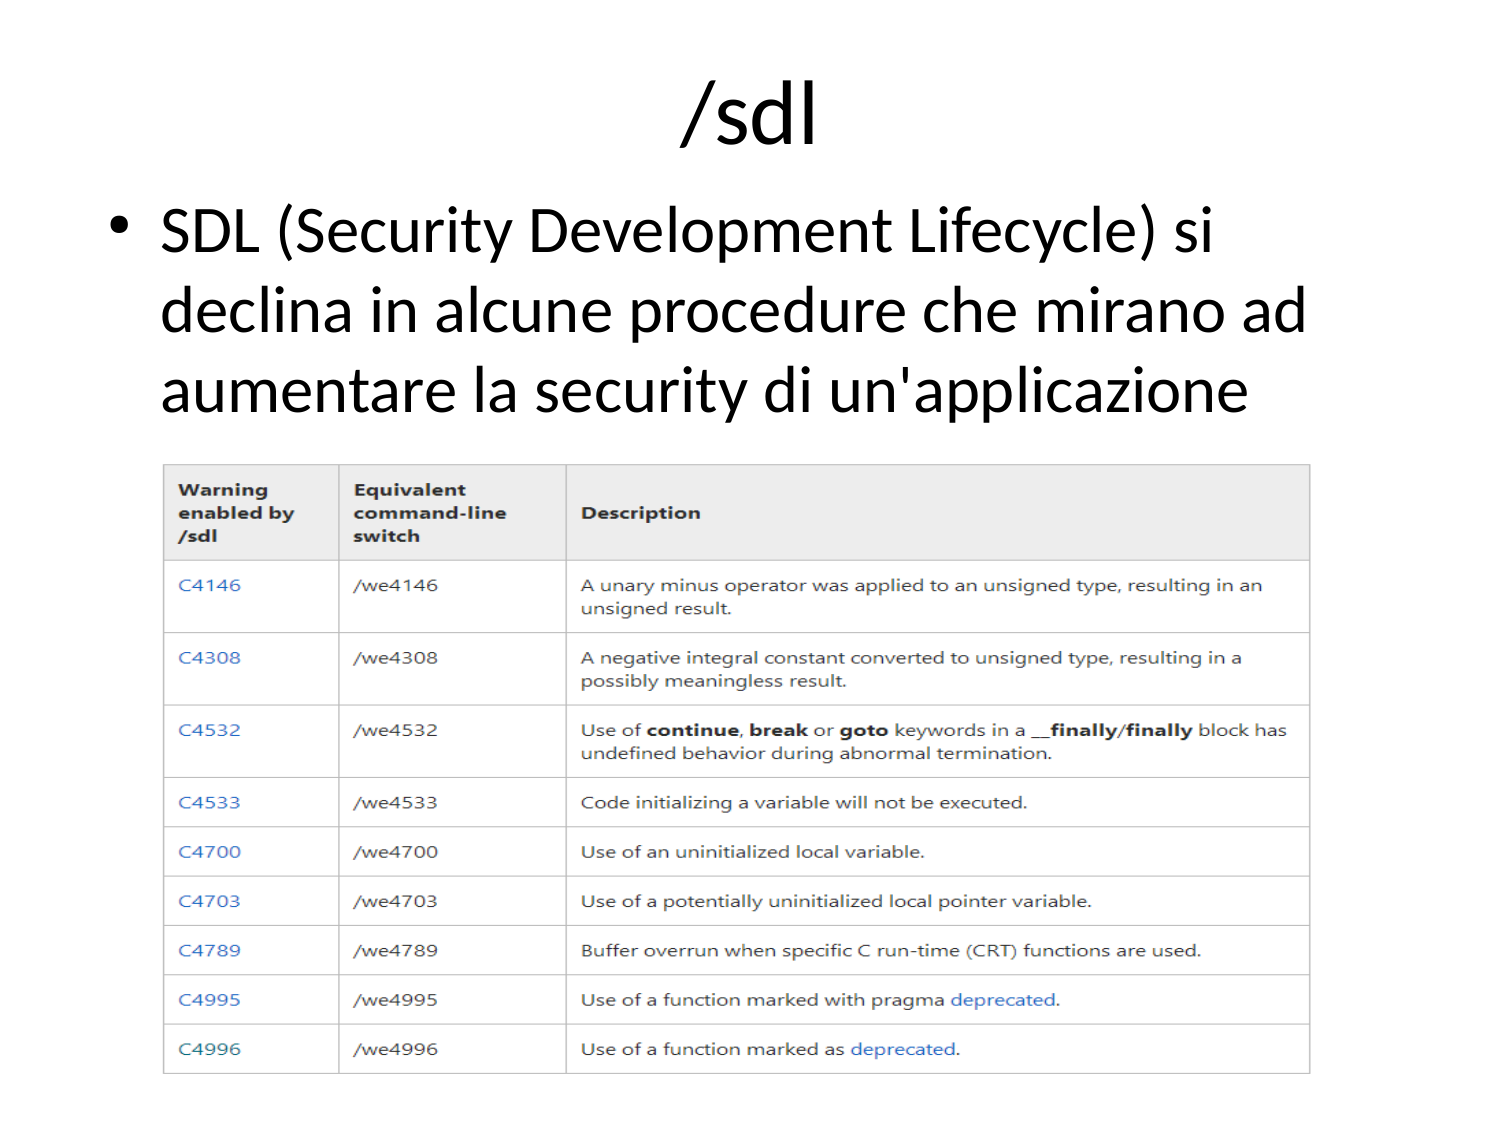

# /sdl
SDL (Security Development Lifecycle) si declina in alcune procedure che mirano ad aumentare la security di un'applicazione